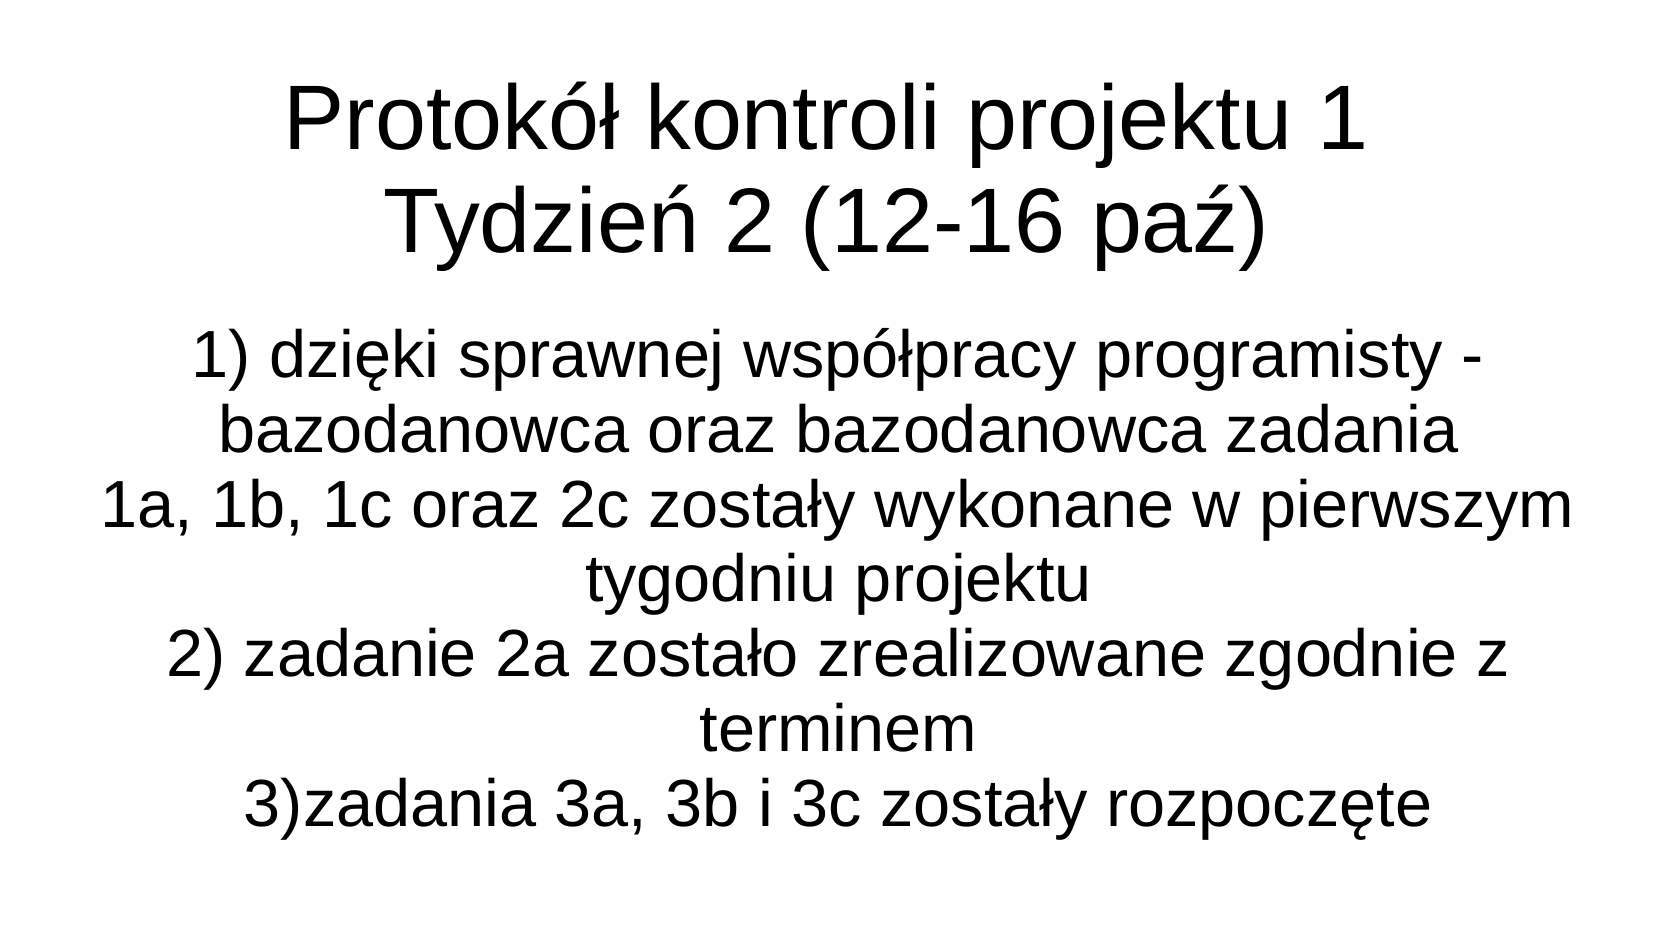

# Protokół kontroli projektu 1 Tydzień 2 (12-16 paź)
1) dzięki sprawnej współpracy programisty -bazodanowca oraz bazodanowca zadania
1a, 1b, 1c oraz 2c zostały wykonane w pierwszym tygodniu projektu
2) zadanie 2a zostało zrealizowane zgodnie z terminem
3)zadania 3a, 3b i 3c zostały rozpoczęte